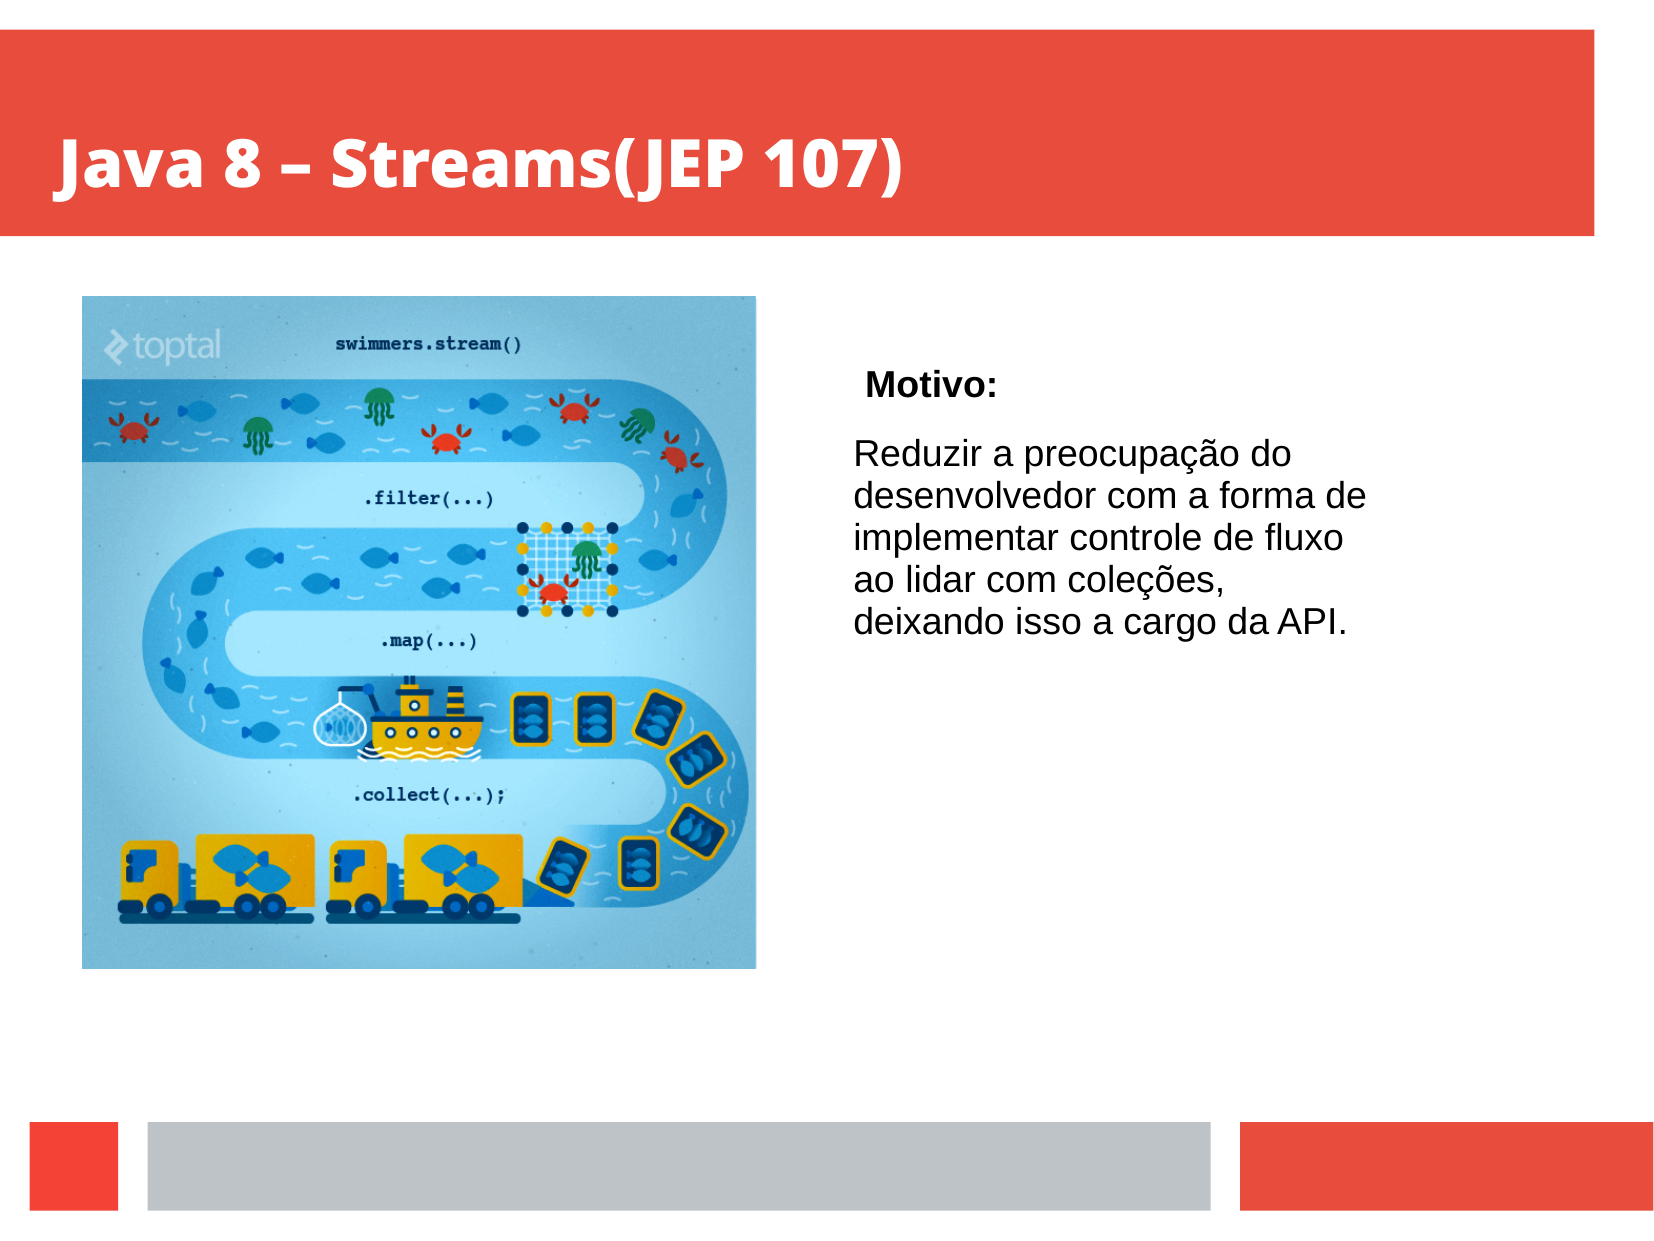

# Java 8 – Streams(JEP 107)
Motivo:
Reduzir a preocupação do desenvolvedor com a forma de implementar controle de fluxo ao lidar com coleções, deixando isso a cargo da API.